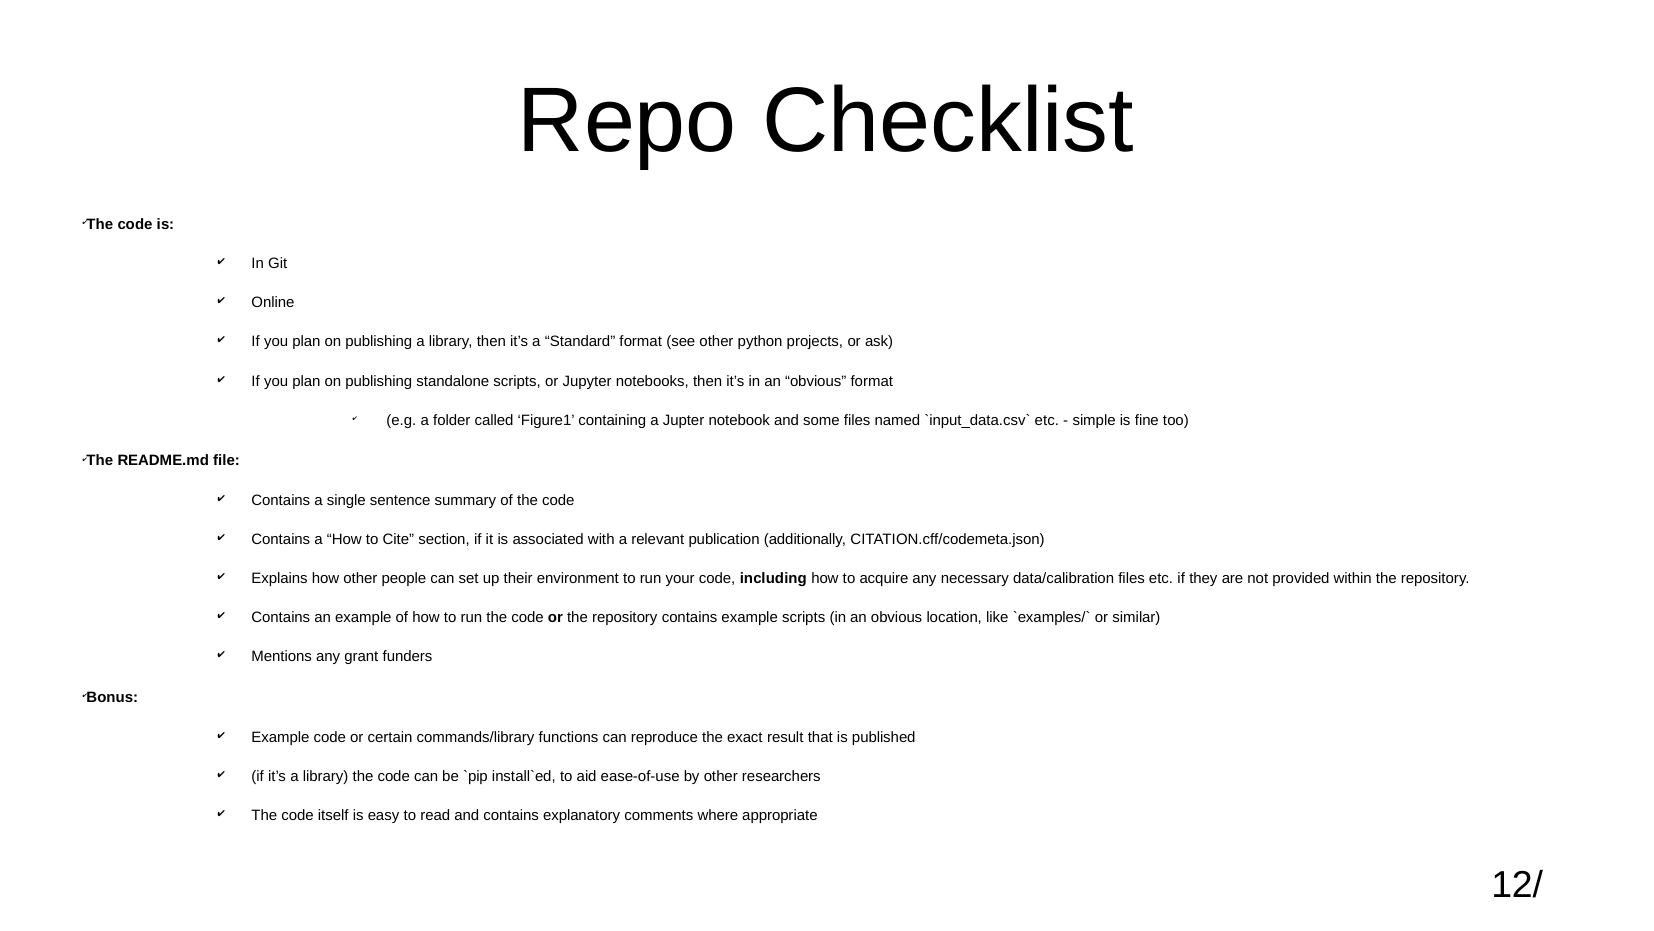

# Repo Checklist
The code is:
In Git
Online
If you plan on publishing a library, then it’s a “Standard” format (see other python projects, or ask)
If you plan on publishing standalone scripts, or Jupyter notebooks, then it’s in an “obvious” format
(e.g. a folder called ‘Figure1’ containing a Jupter notebook and some files named `input_data.csv` etc. - simple is fine too)
The README.md file:
Contains a single sentence summary of the code
Contains a “How to Cite” section, if it is associated with a relevant publication (additionally, CITATION.cff/codemeta.json)
Explains how other people can set up their environment to run your code, including how to acquire any necessary data/calibration files etc. if they are not provided within the repository.
Contains an example of how to run the code or the repository contains example scripts (in an obvious location, like `examples/` or similar)
Mentions any grant funders
Bonus:
Example code or certain commands/library functions can reproduce the exact result that is published
(if it’s a library) the code can be `pip install`ed, to aid ease-of-use by other researchers
The code itself is easy to read and contains explanatory comments where appropriate